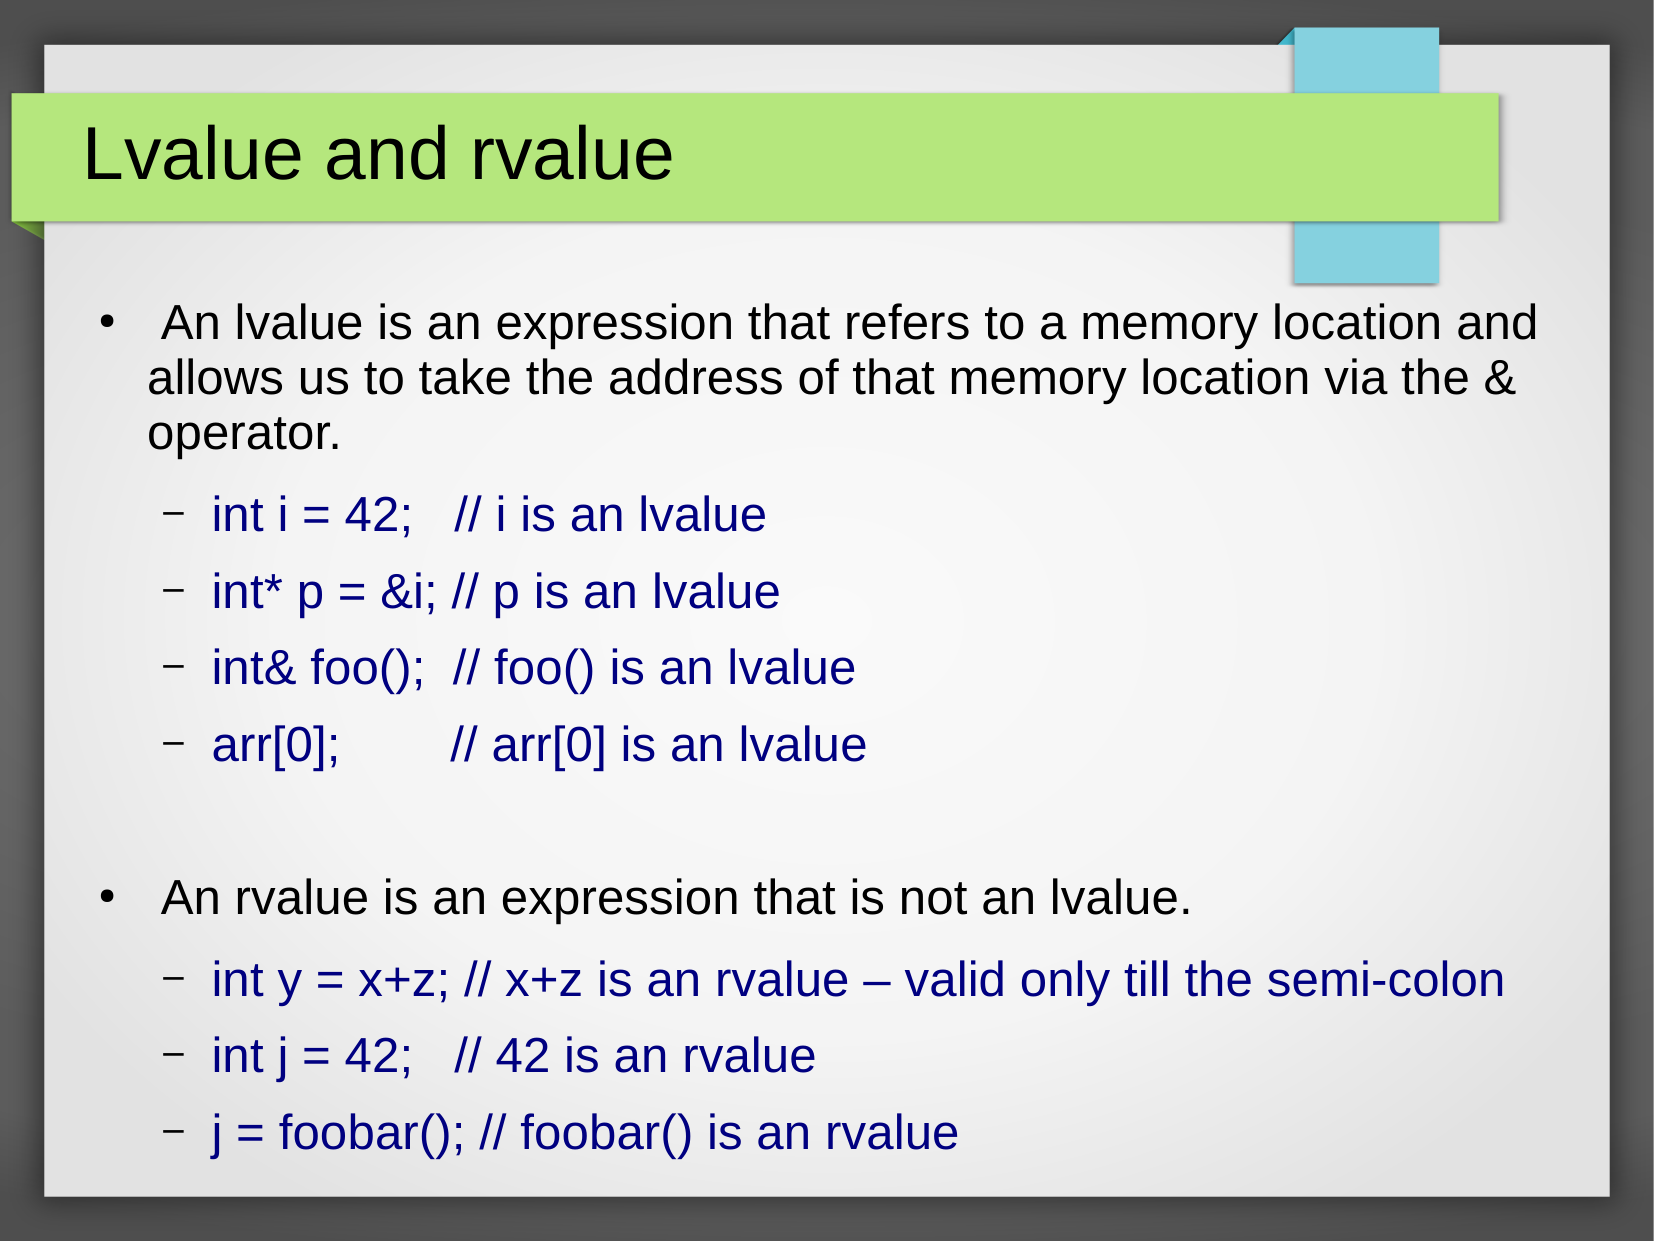

# Lvalue and rvalue
 An lvalue is an expression that refers to a memory location and allows us to take the address of that memory location via the & operator.
int i = 42; // i is an lvalue
int* p = &i; // p is an lvalue
int& foo(); // foo() is an lvalue
arr[0]; // arr[0] is an lvalue
 An rvalue is an expression that is not an lvalue.
int y = x+z; // x+z is an rvalue – valid only till the semi-colon
int j = 42; // 42 is an rvalue
j = foobar(); // foobar() is an rvalue